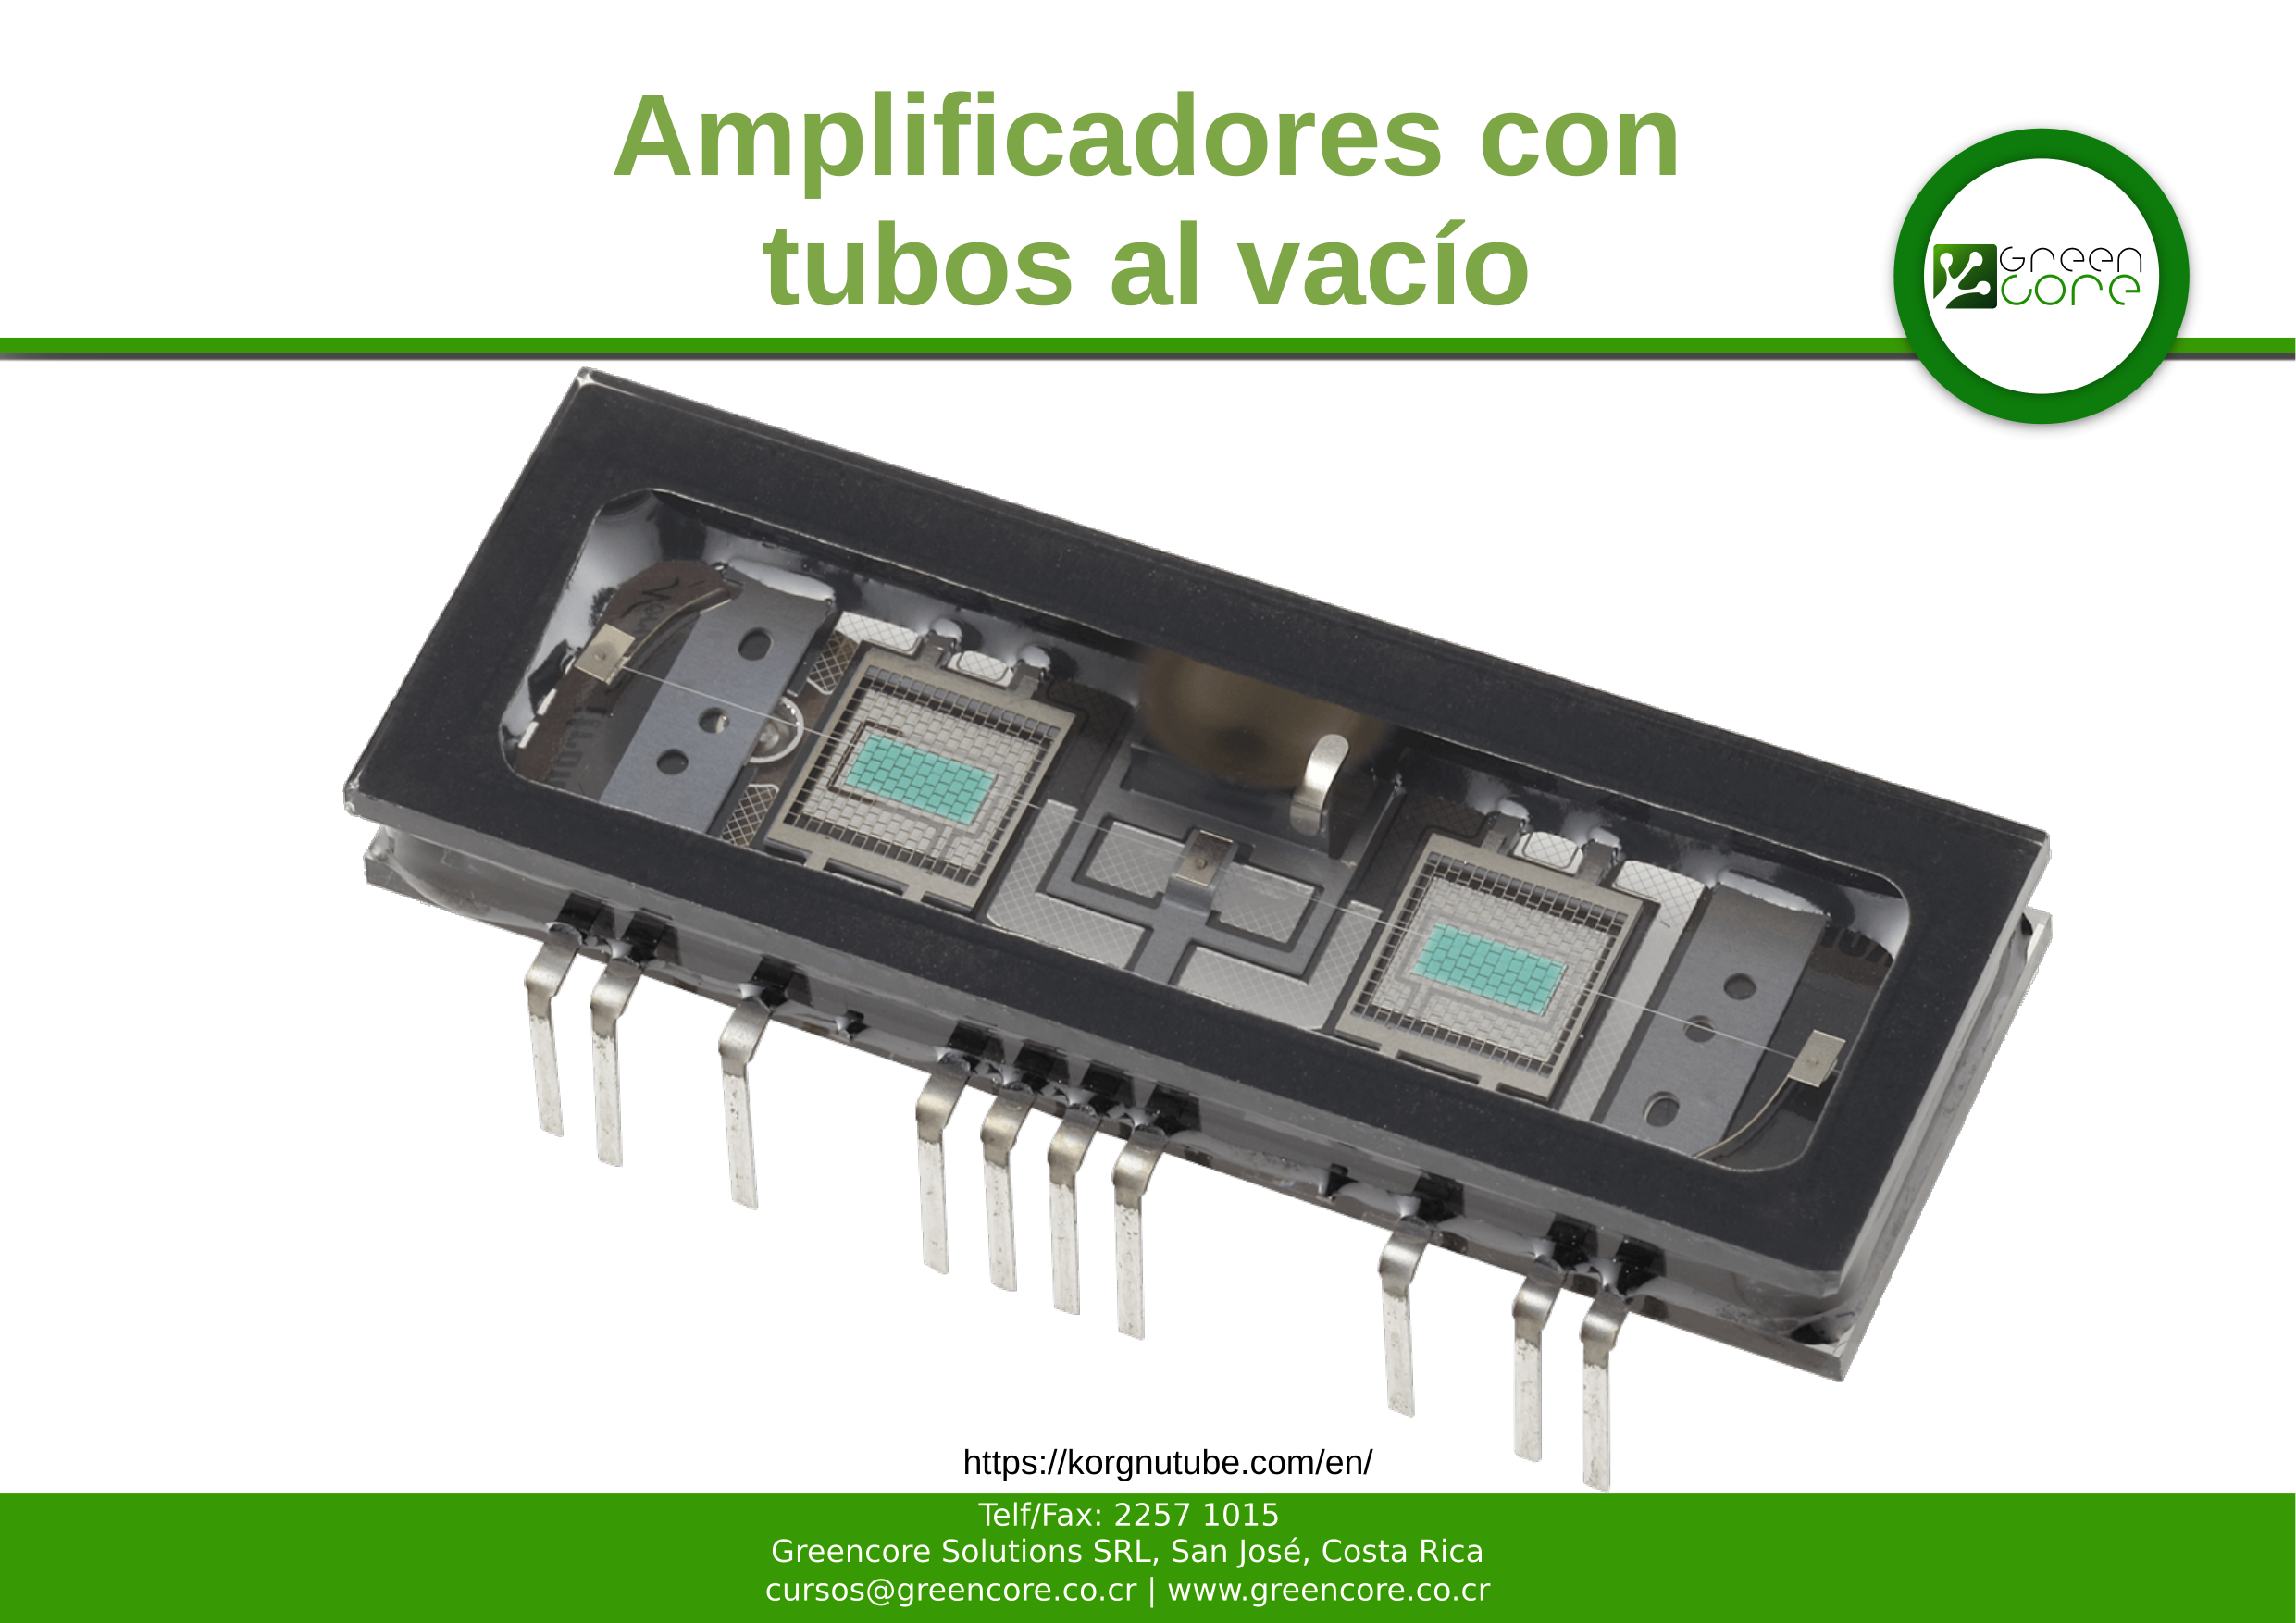

# Amplificadores con tubos al vacío
https://korgnutube.com/en/